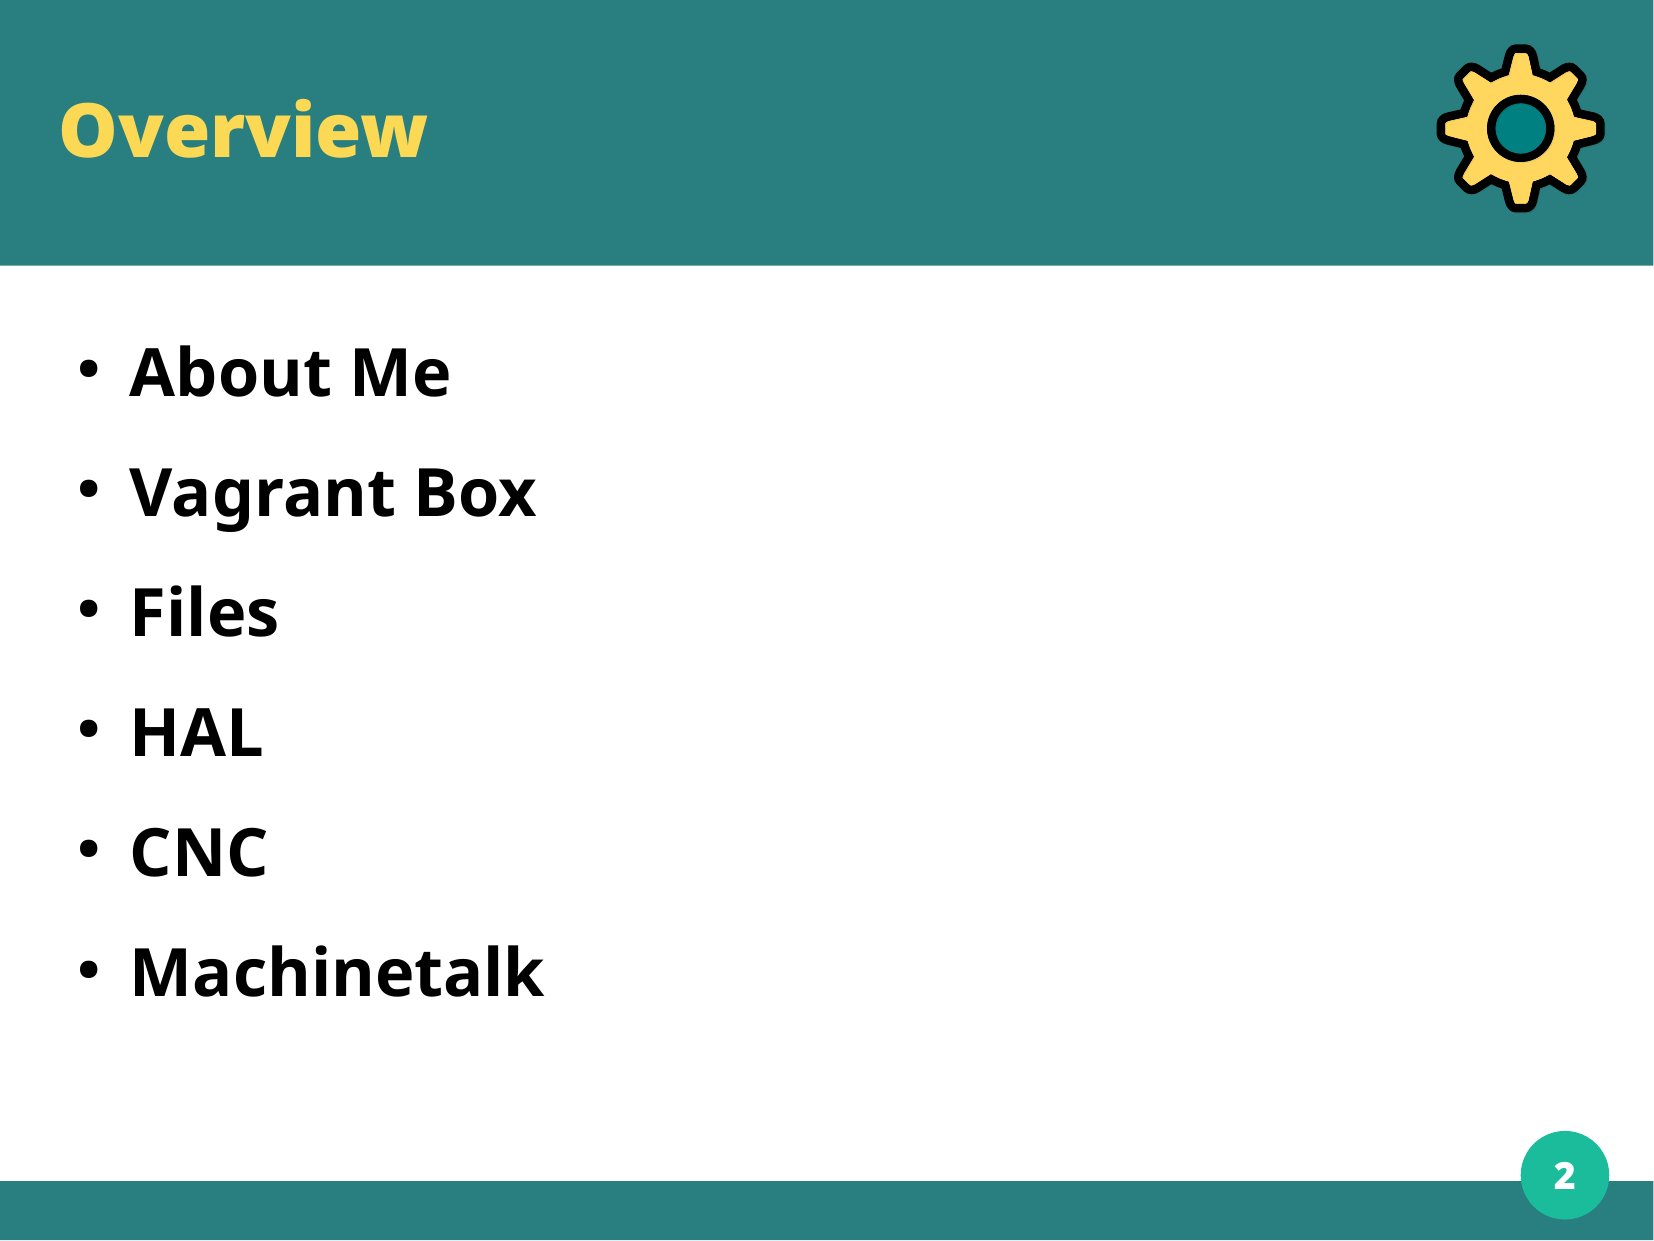

# Overview
About Me
Vagrant Box
Files
HAL
CNC
Machinetalk
2